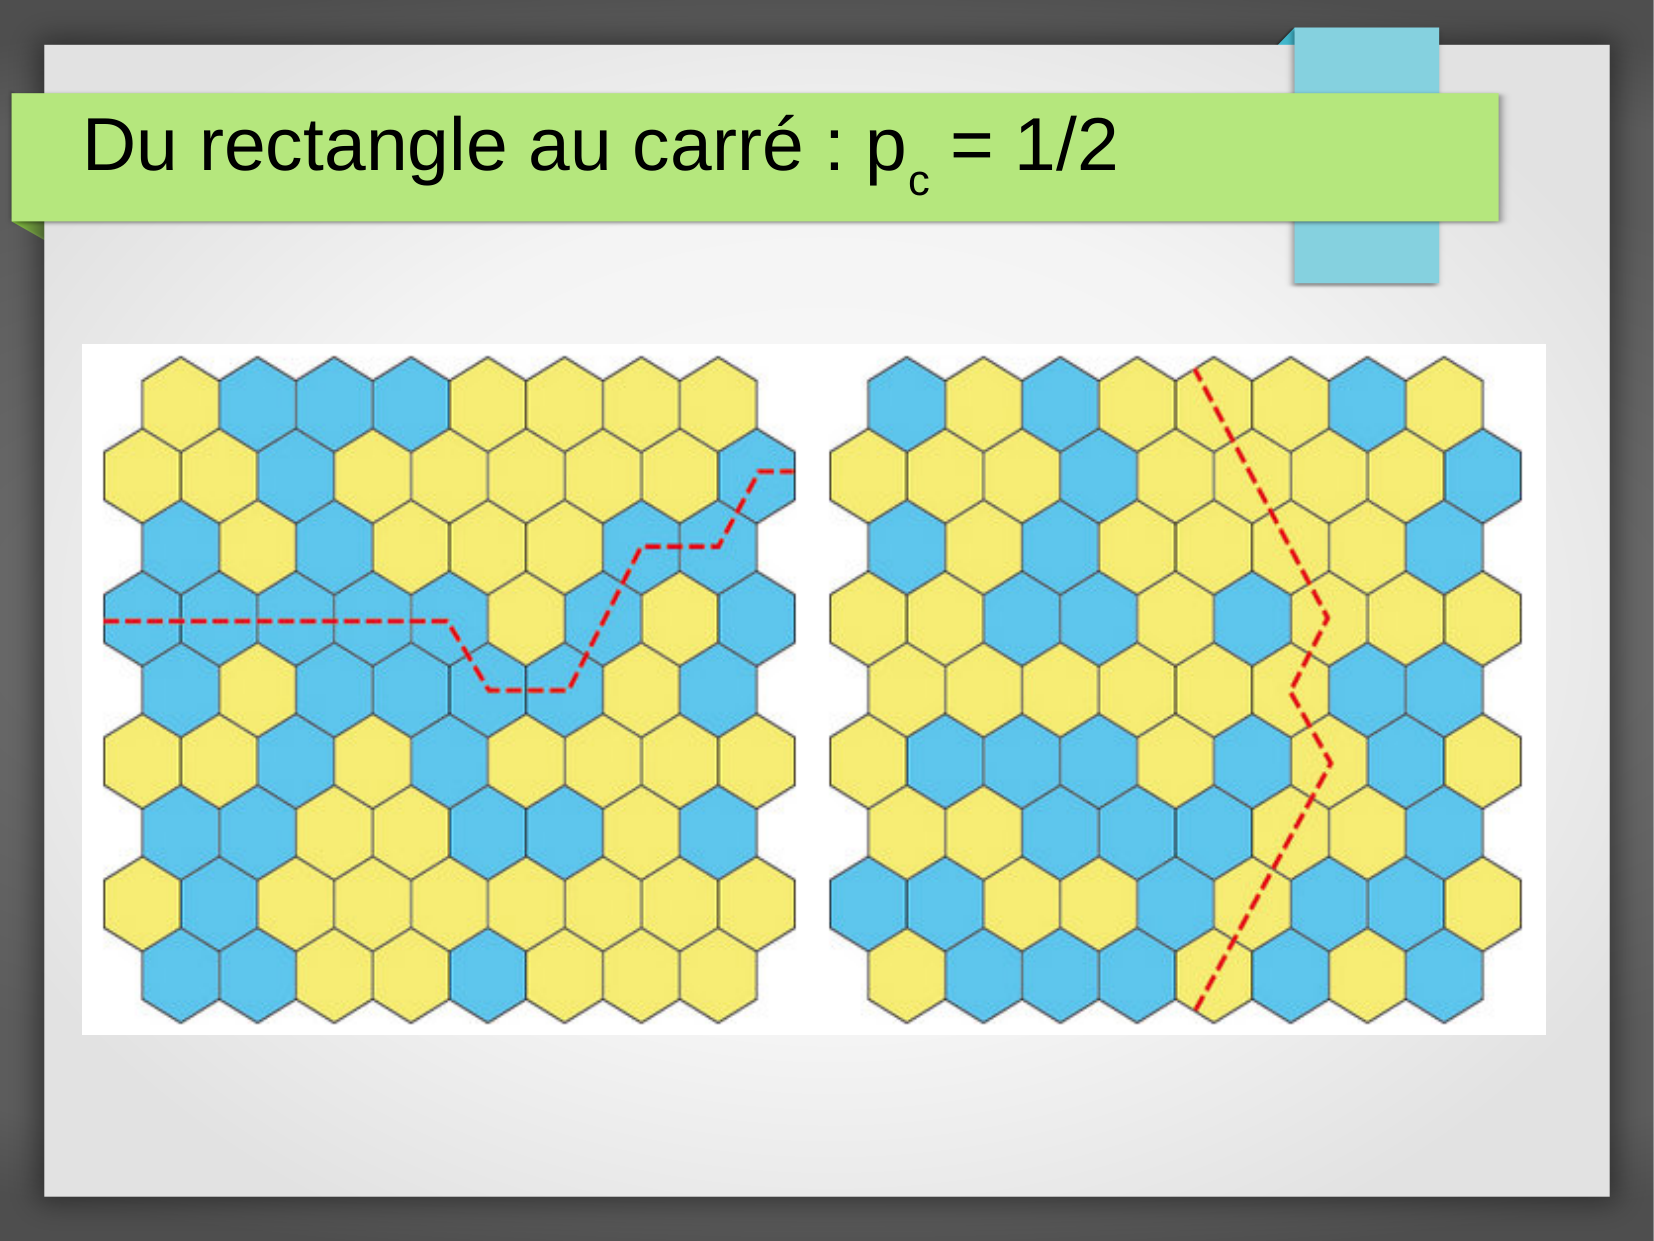

# Du rectangle au carré : pc = 1/2